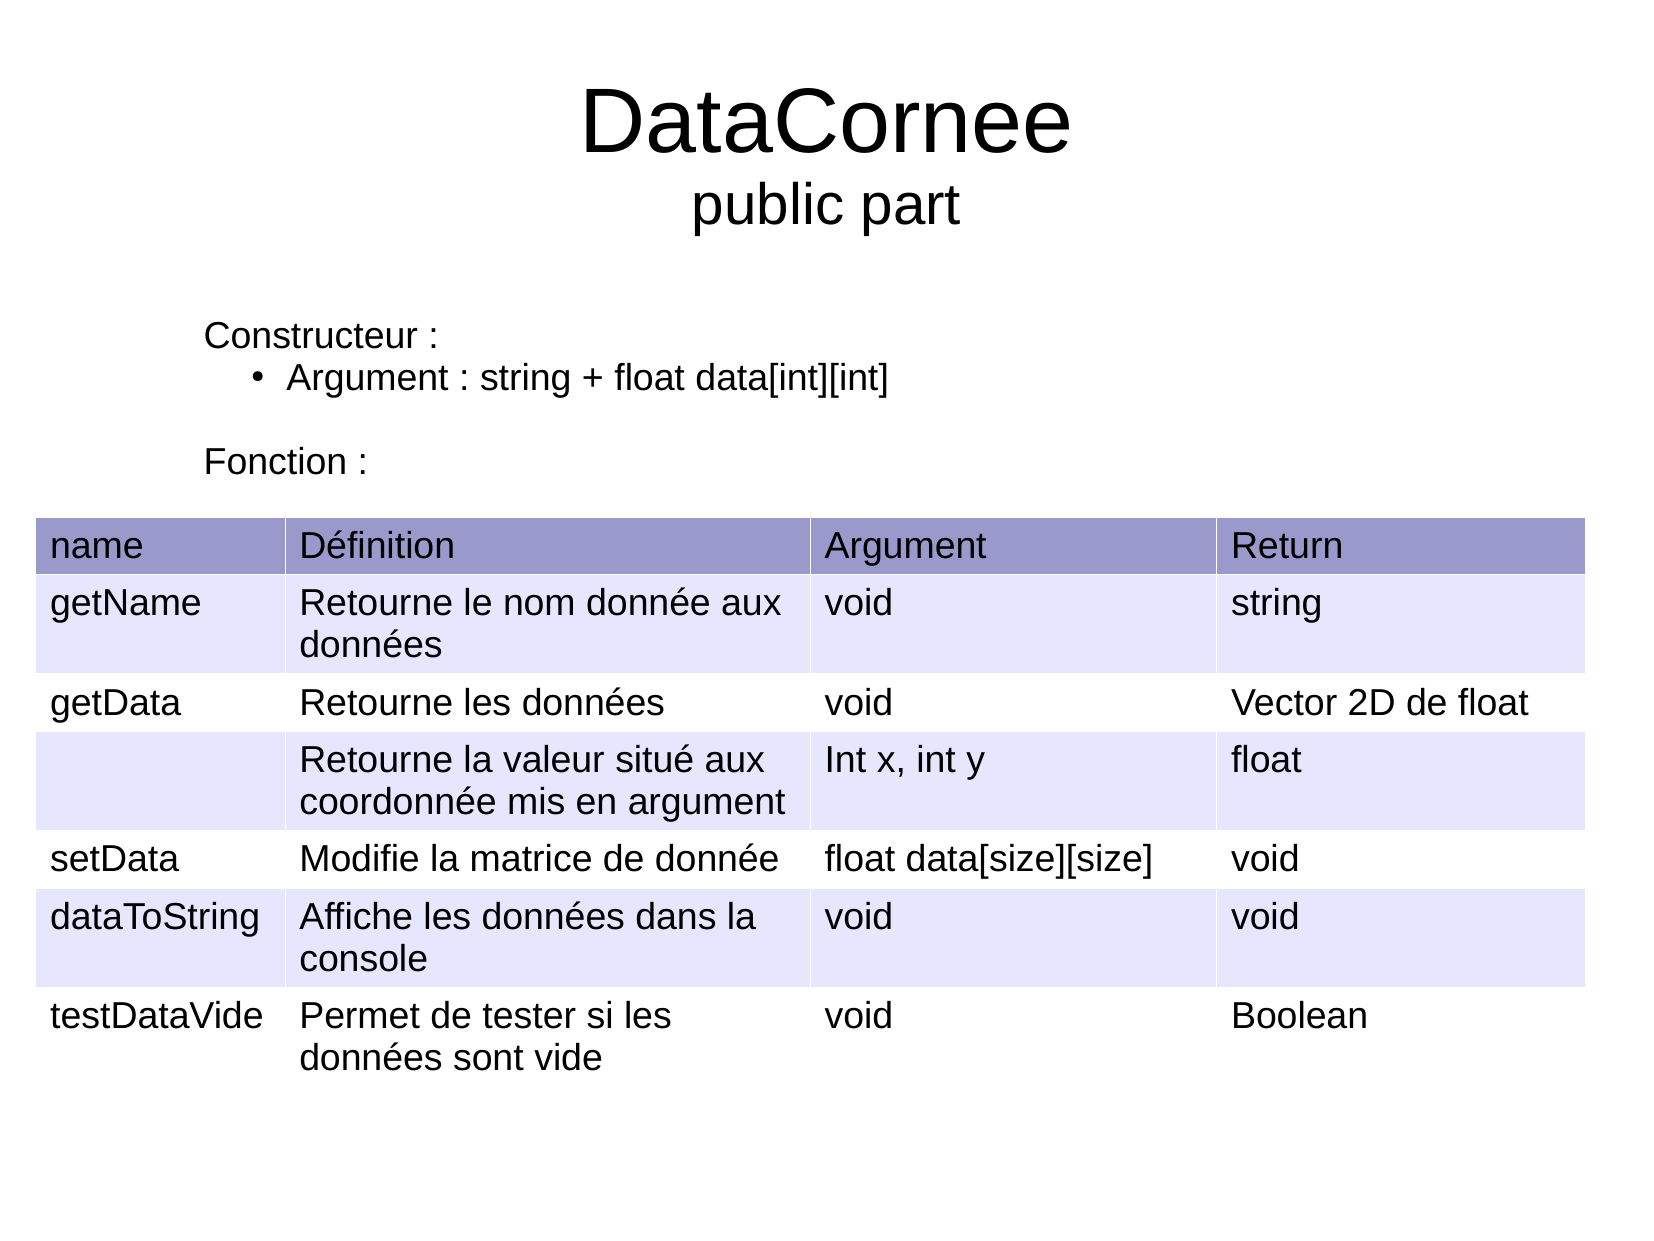

# DataCornee public part
Constructeur :
Argument : string + float data[int][int]
Fonction :
| name | Définition | Argument | Return |
| --- | --- | --- | --- |
| getName | Retourne le nom donnée aux données | void | string |
| getData | Retourne les données | void | Vector 2D de float |
| | Retourne la valeur situé aux coordonnée mis en argument | Int x, int y | float |
| setData | Modifie la matrice de donnée | float data[size][size] | void |
| dataToString | Affiche les données dans la console | void | void |
| testDataVide | Permet de tester si les données sont vide | void | Boolean |